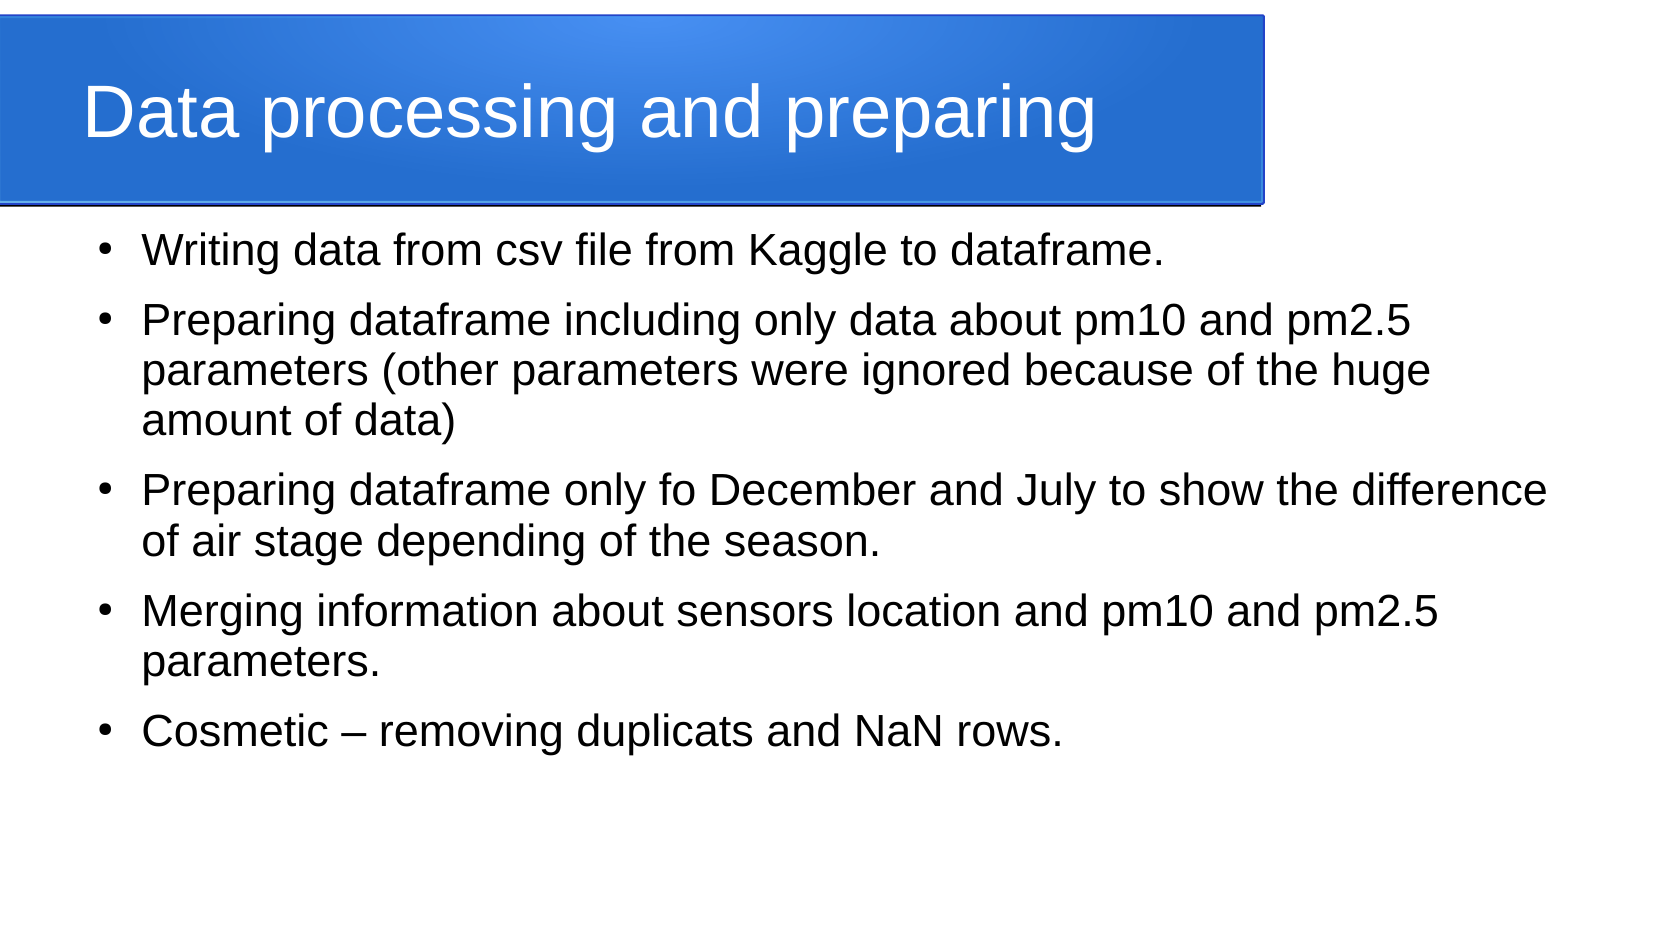

# Data processing and preparing
Writing data from csv file from Kaggle to dataframe.
Preparing dataframe including only data about pm10 and pm2.5 parameters (other parameters were ignored because of the huge amount of data)
Preparing dataframe only fo December and July to show the difference of air stage depending of the season.
Merging information about sensors location and pm10 and pm2.5 parameters.
Cosmetic – removing duplicats and NaN rows.